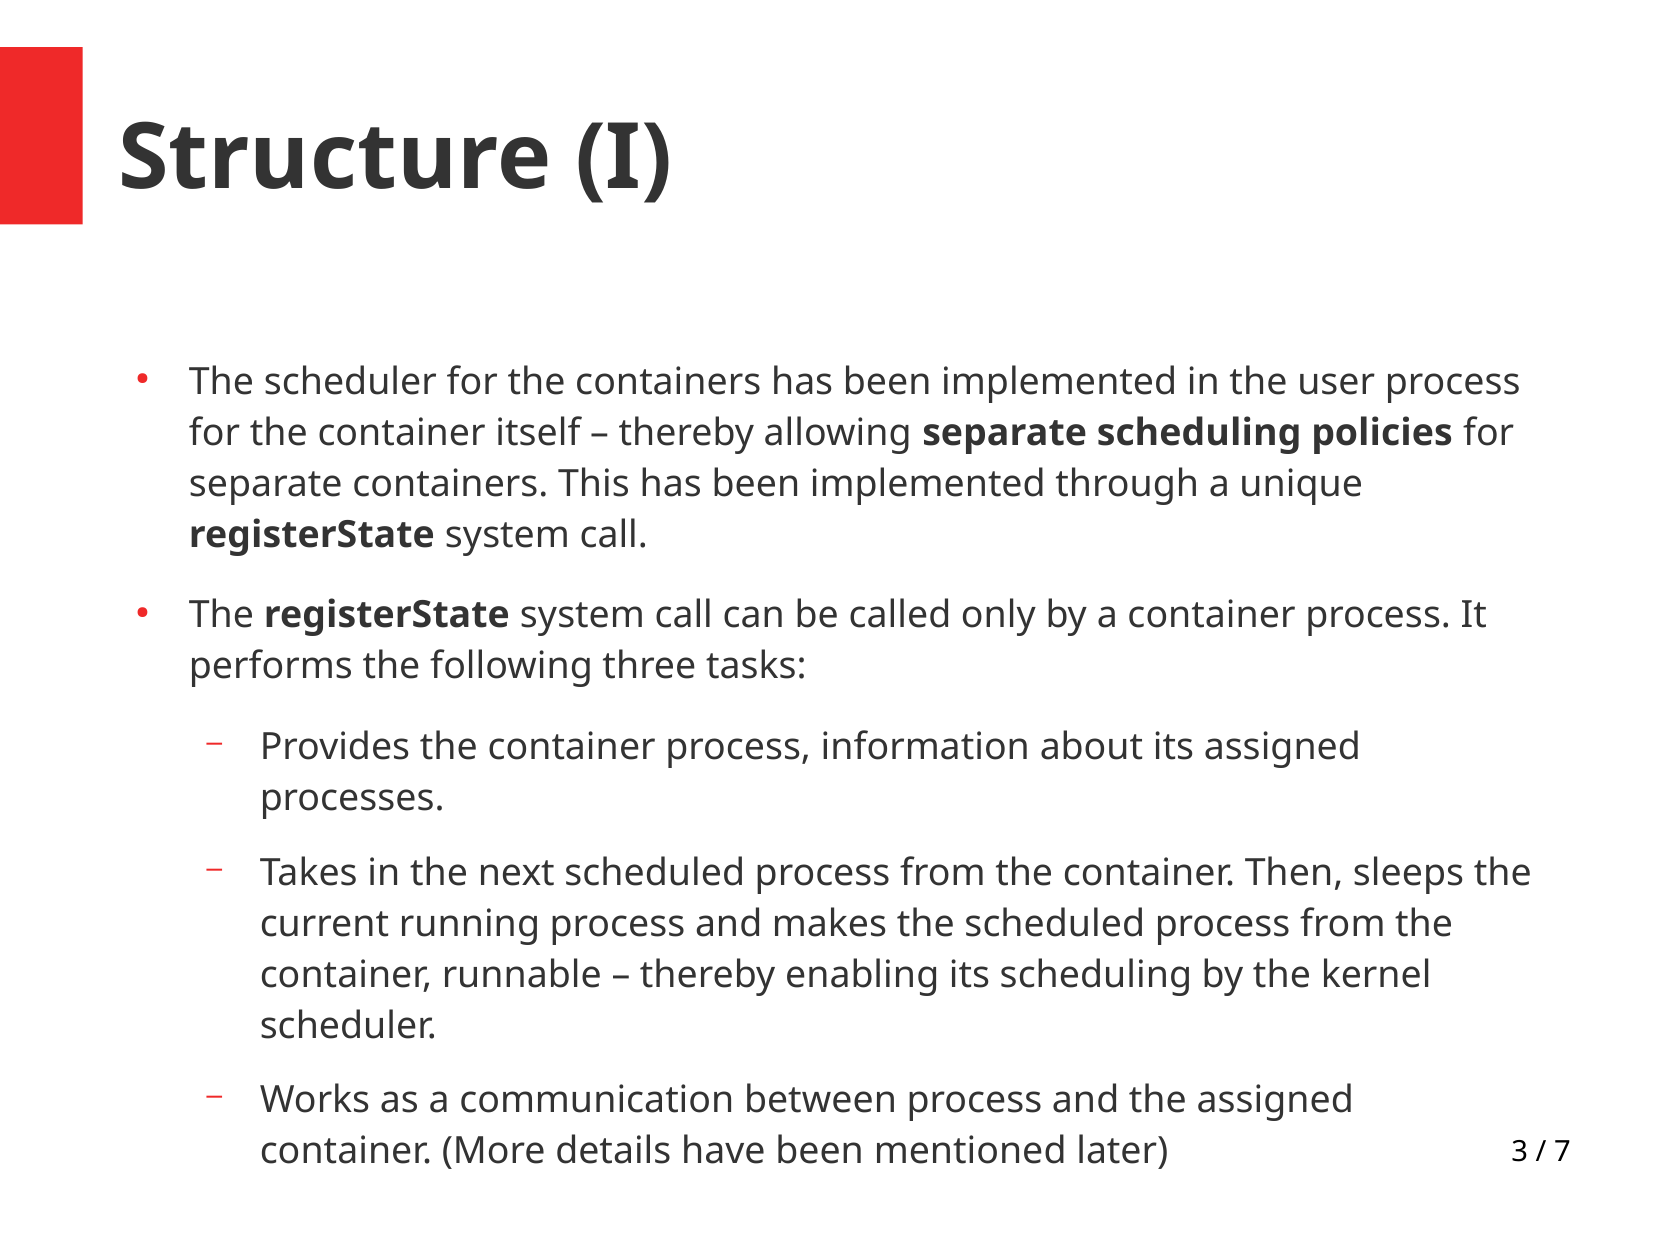

# Structure (I)
The scheduler for the containers has been implemented in the user process for the container itself – thereby allowing separate scheduling policies for separate containers. This has been implemented through a unique registerState system call.
The registerState system call can be called only by a container process. It performs the following three tasks:
Provides the container process, information about its assigned processes.
Takes in the next scheduled process from the container. Then, sleeps the current running process and makes the scheduled process from the container, runnable – thereby enabling its scheduling by the kernel scheduler.
Works as a communication between process and the assigned container. (More details have been mentioned later)
3